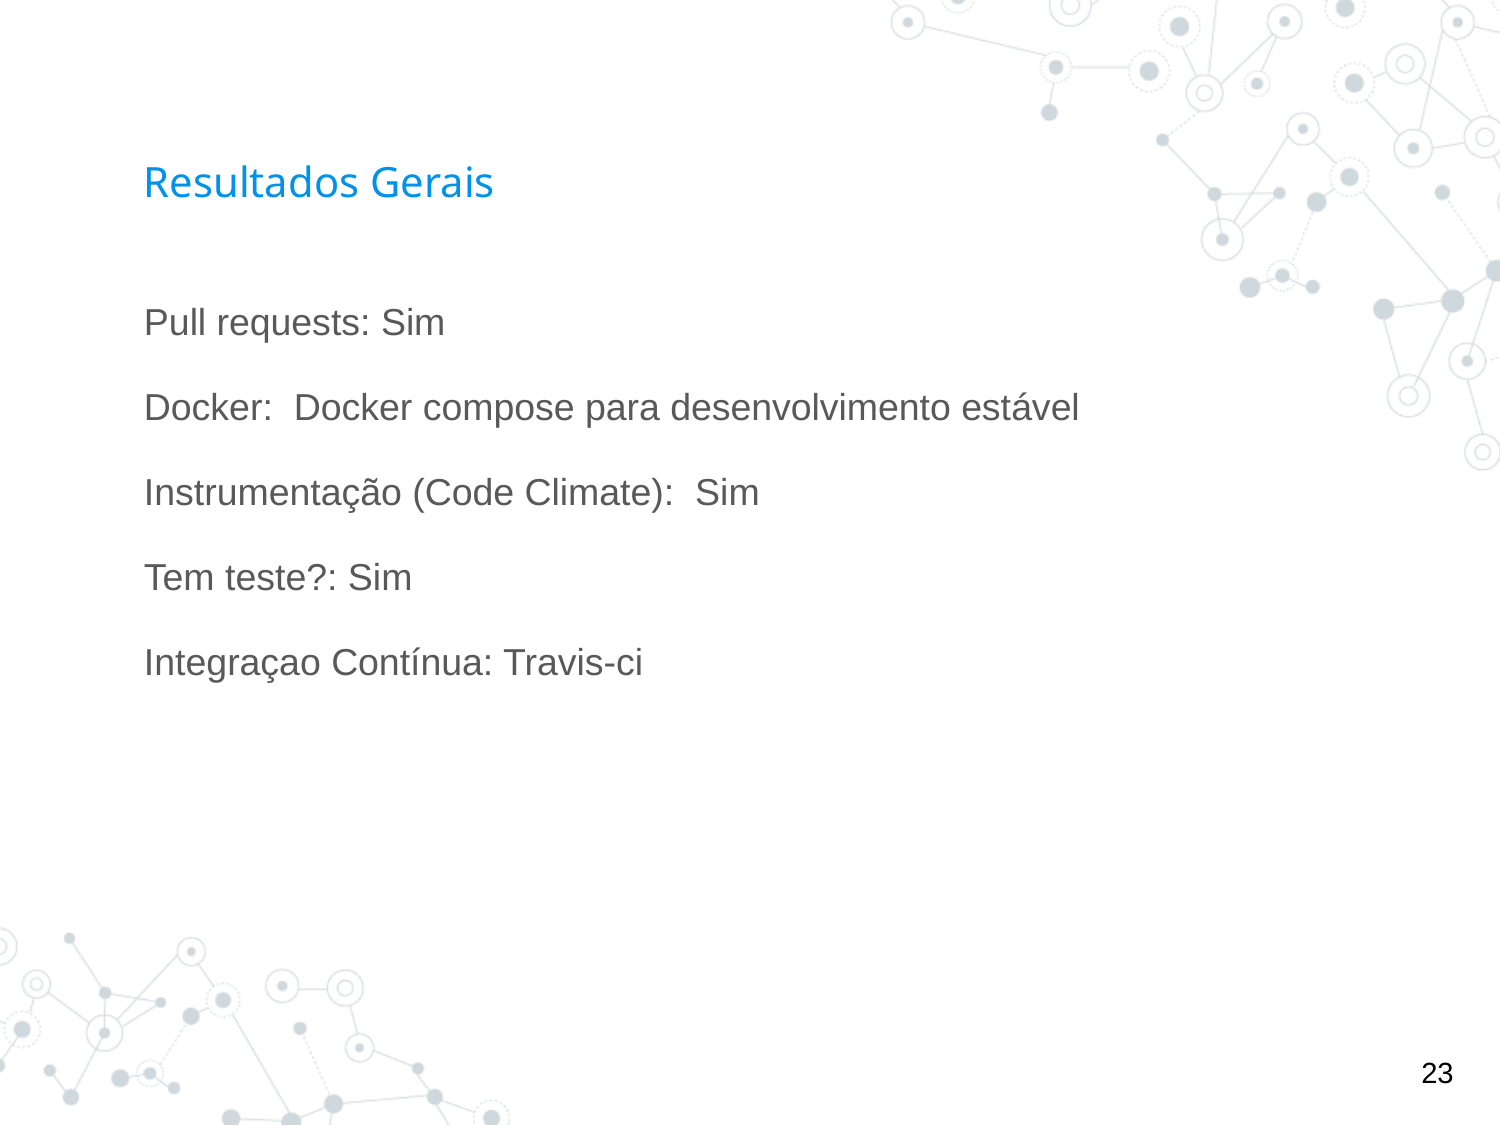

Resultados Gerais
# Pull requests: Sim
Docker: Docker compose para desenvolvimento estável
Instrumentação (Code Climate): Sim
Tem teste?: Sim
Integraçao Contínua: Travis-ci